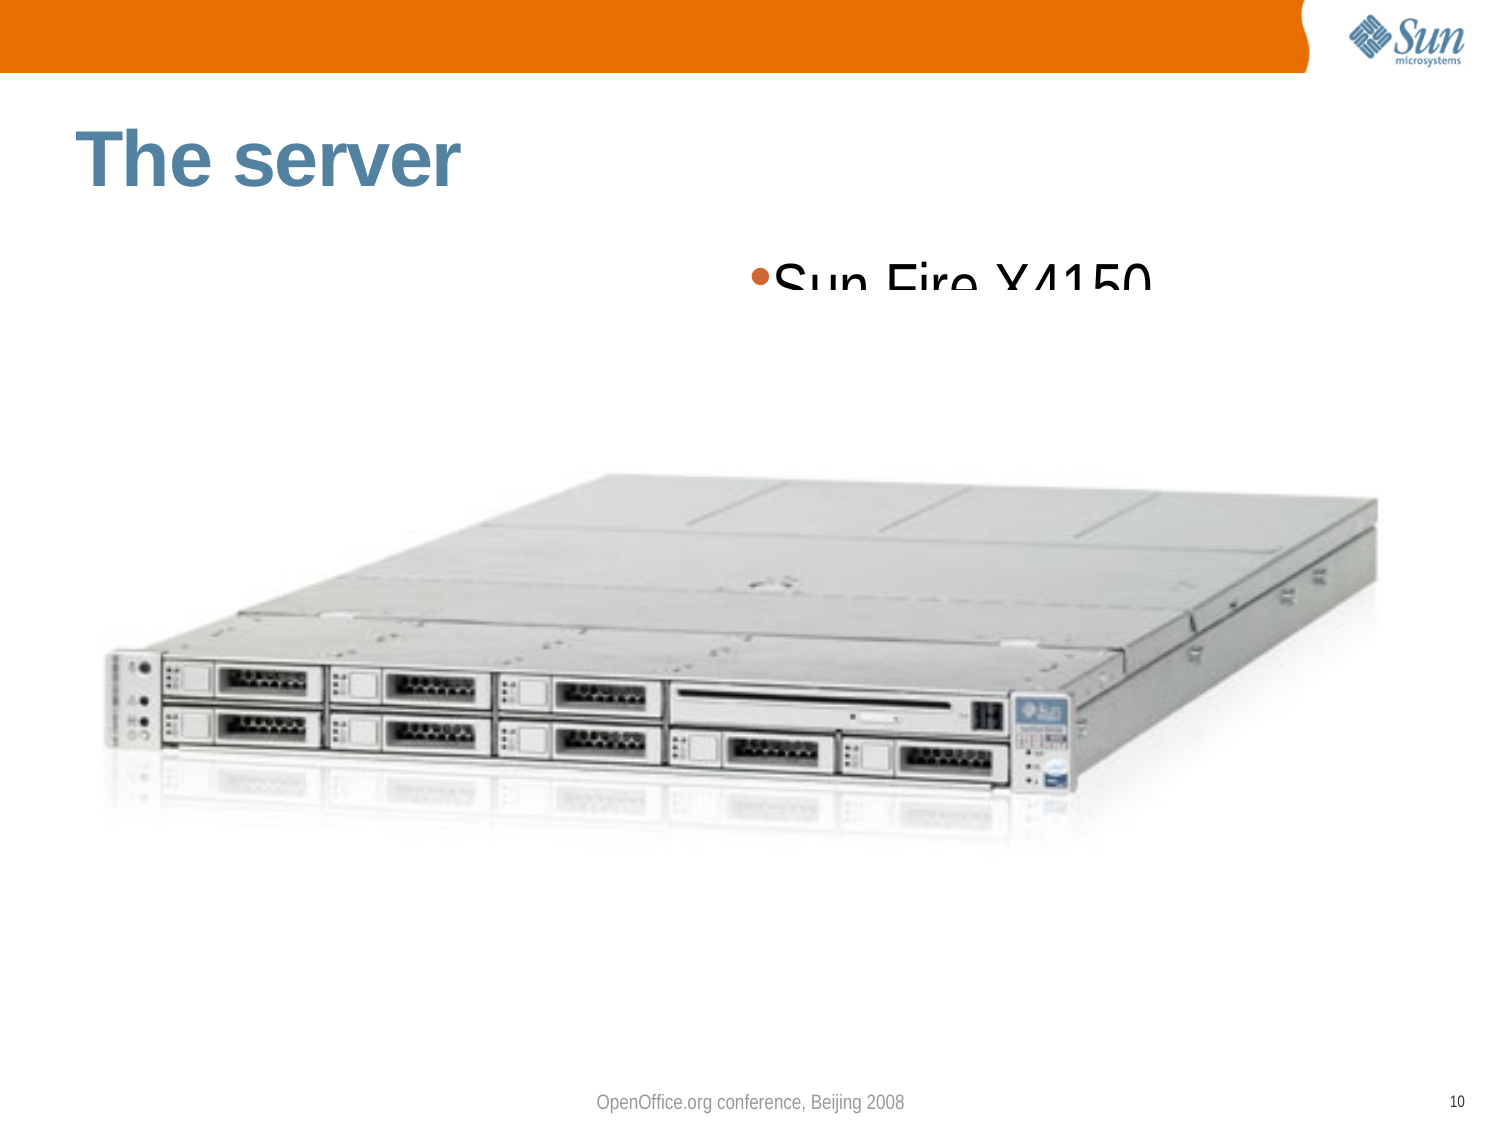

# The server
Sun Fire X4150
8 cores (3.16GHz)
64 GBytes RAM
600 GB storage (ZFS).
Second system (same configuration) serves as backup and fail-over system